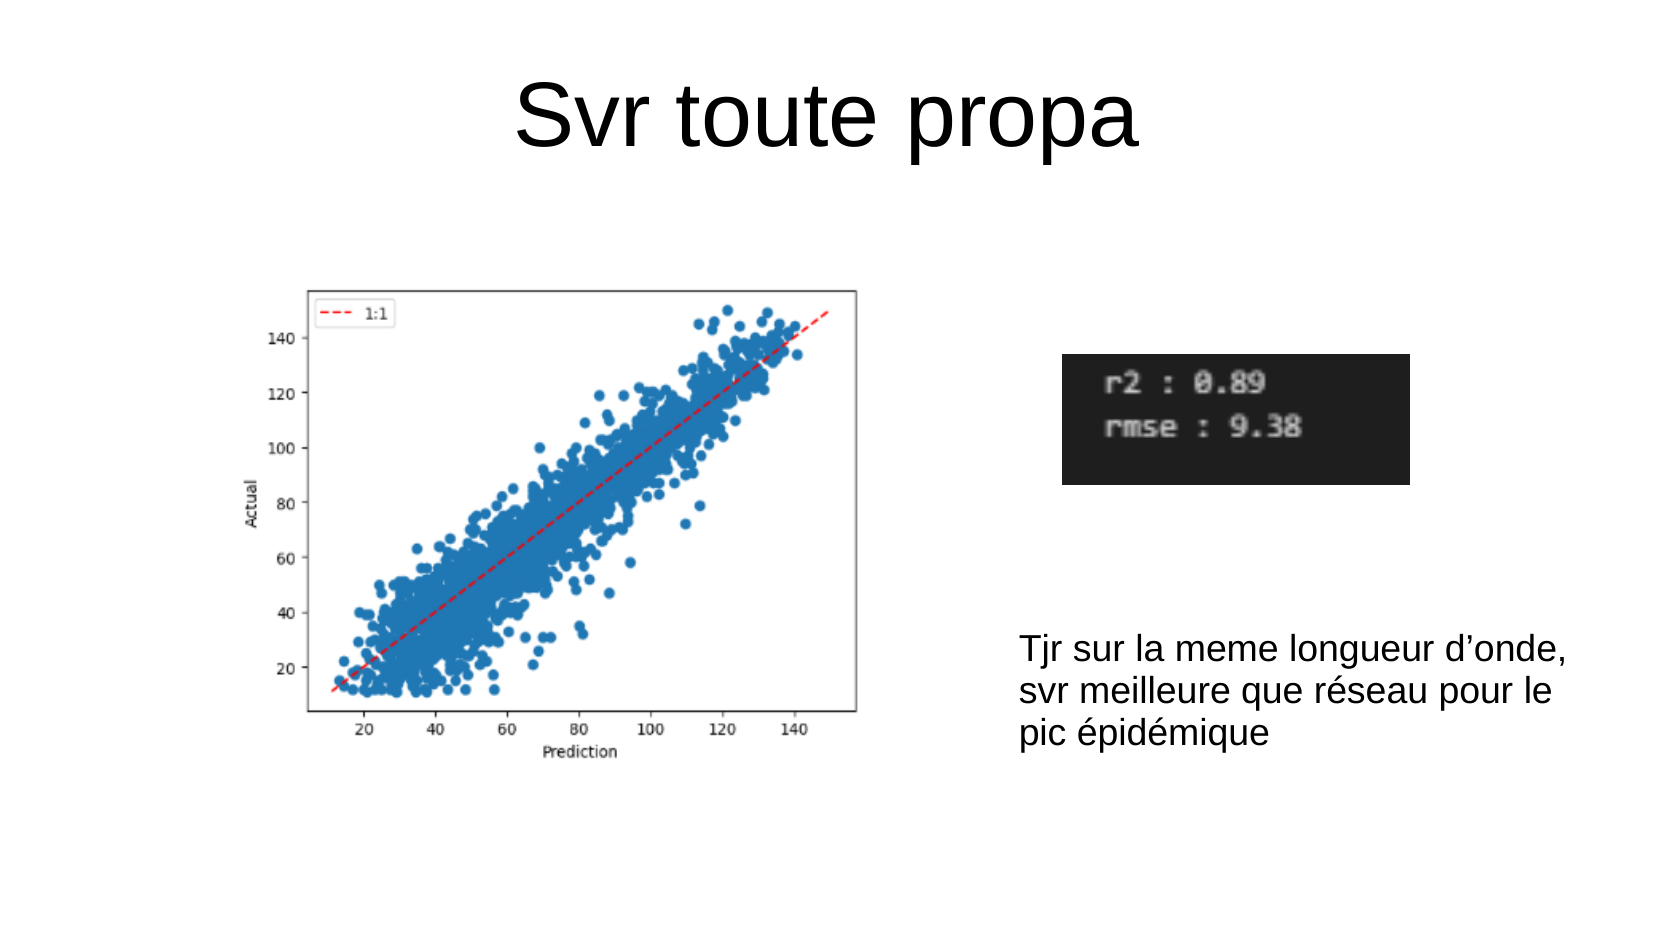

# Svr toute propa
Tjr sur la meme longueur d’onde, svr meilleure que réseau pour le pic épidémique